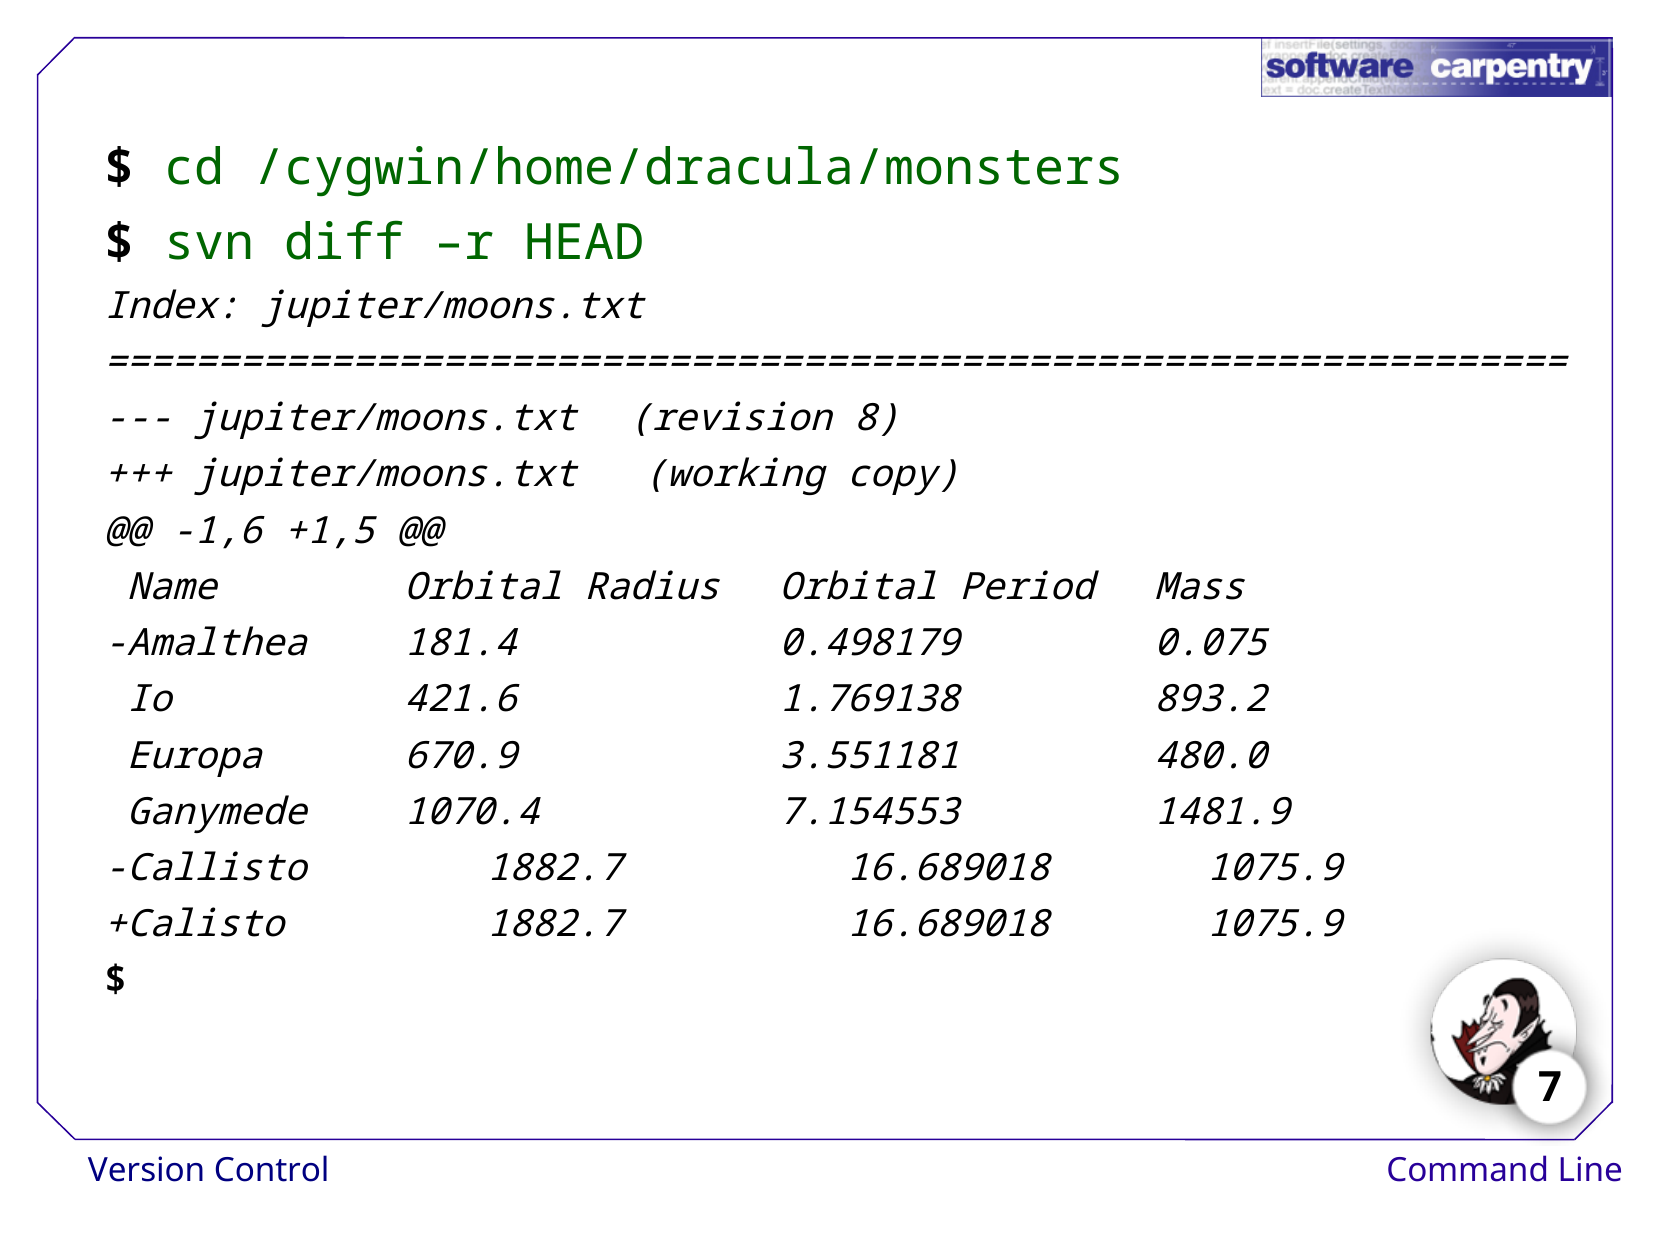

$ cd /cygwin/home/dracula/monsters
$ svn diff –r HEAD
Index: jupiter/moons.txt
=================================================================
--- jupiter/moons.txt 	(revision 8)
+++ jupiter/moons.txt (working copy)
@@ -1,6 +1,5 @@
 Name			Orbital Radius	Orbital Period	Mass
-Amalthea		181.4				0.498179			0.075
 Io				421.6				1.769138			893.2
 Europa		670.9				3.551181			480.0
 Ganymede		1070.4				7.154553			1481.9
-Callisto 1882.7 16.689018 1075.9
+Calisto 1882.7 16.689018 1075.9
$
7